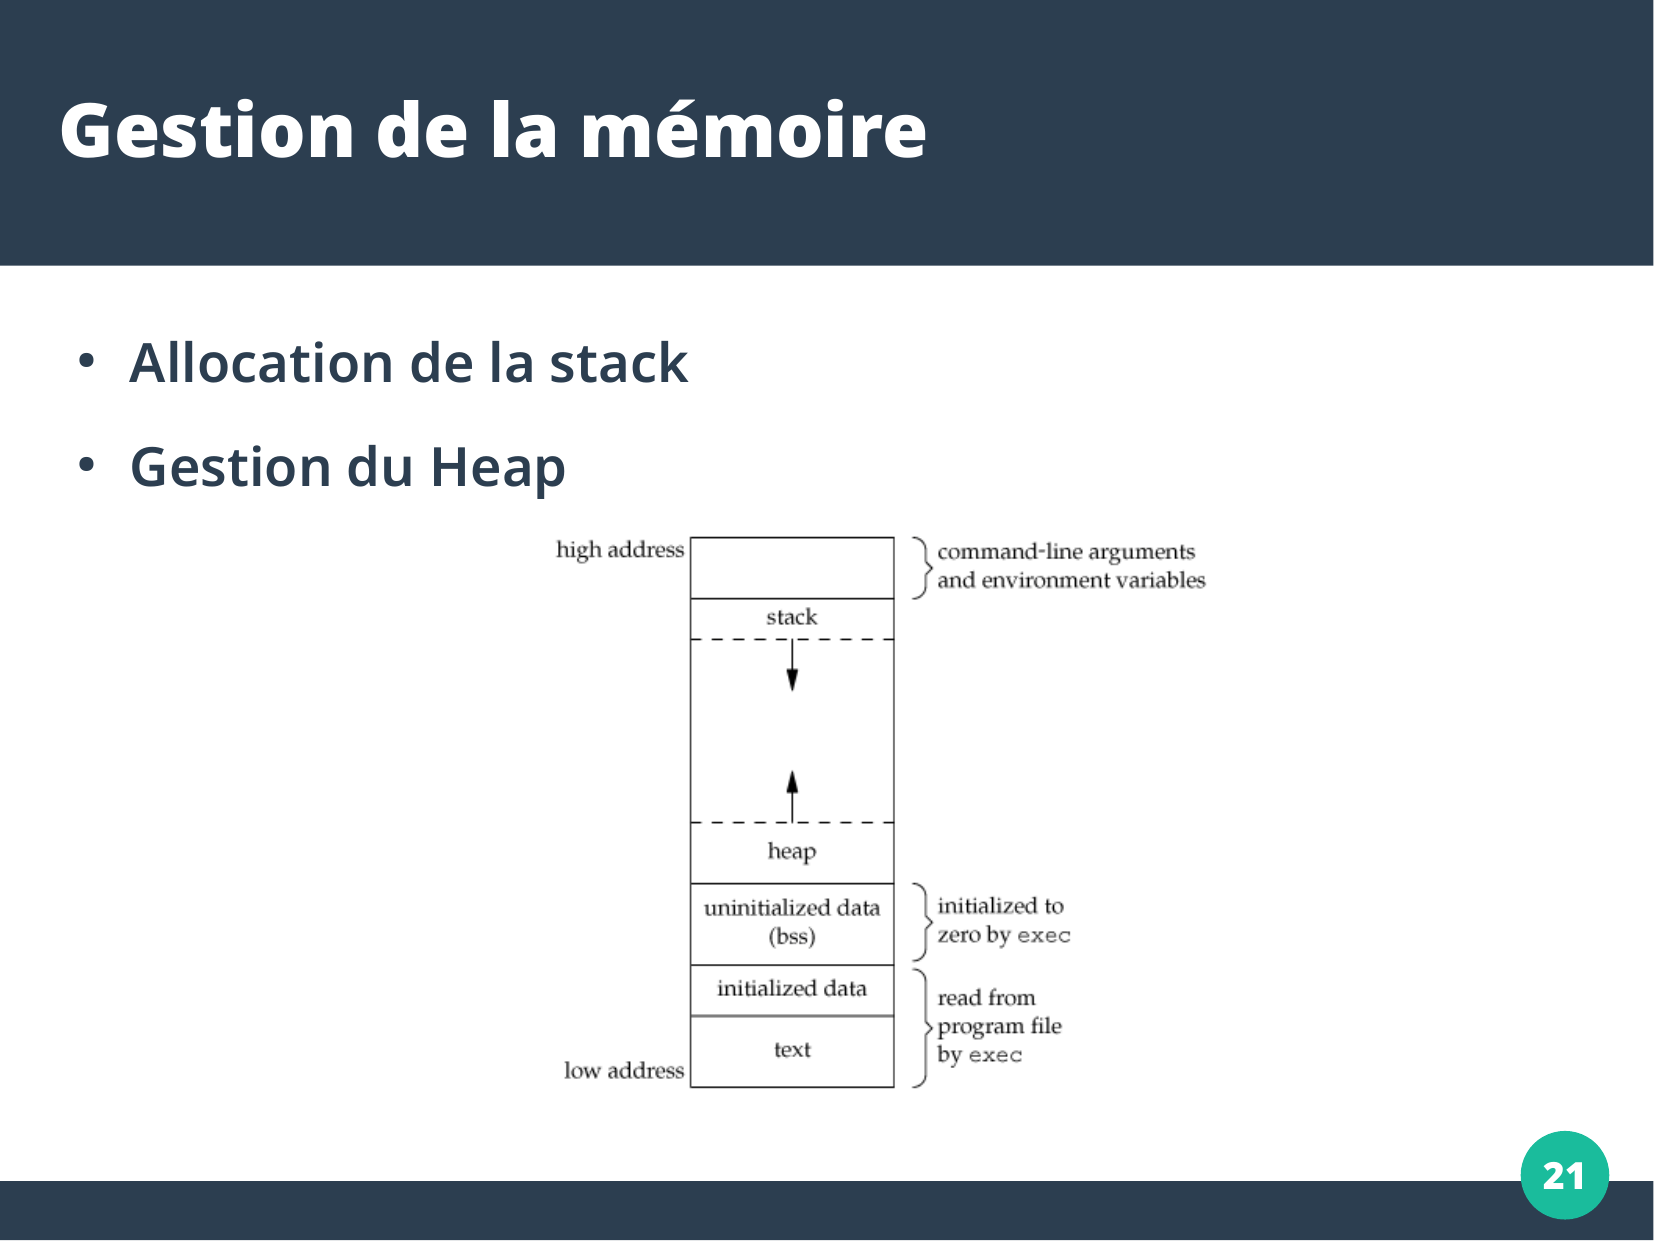

# Gestion de la mémoire
Allocation de la stack
Gestion du Heap
21